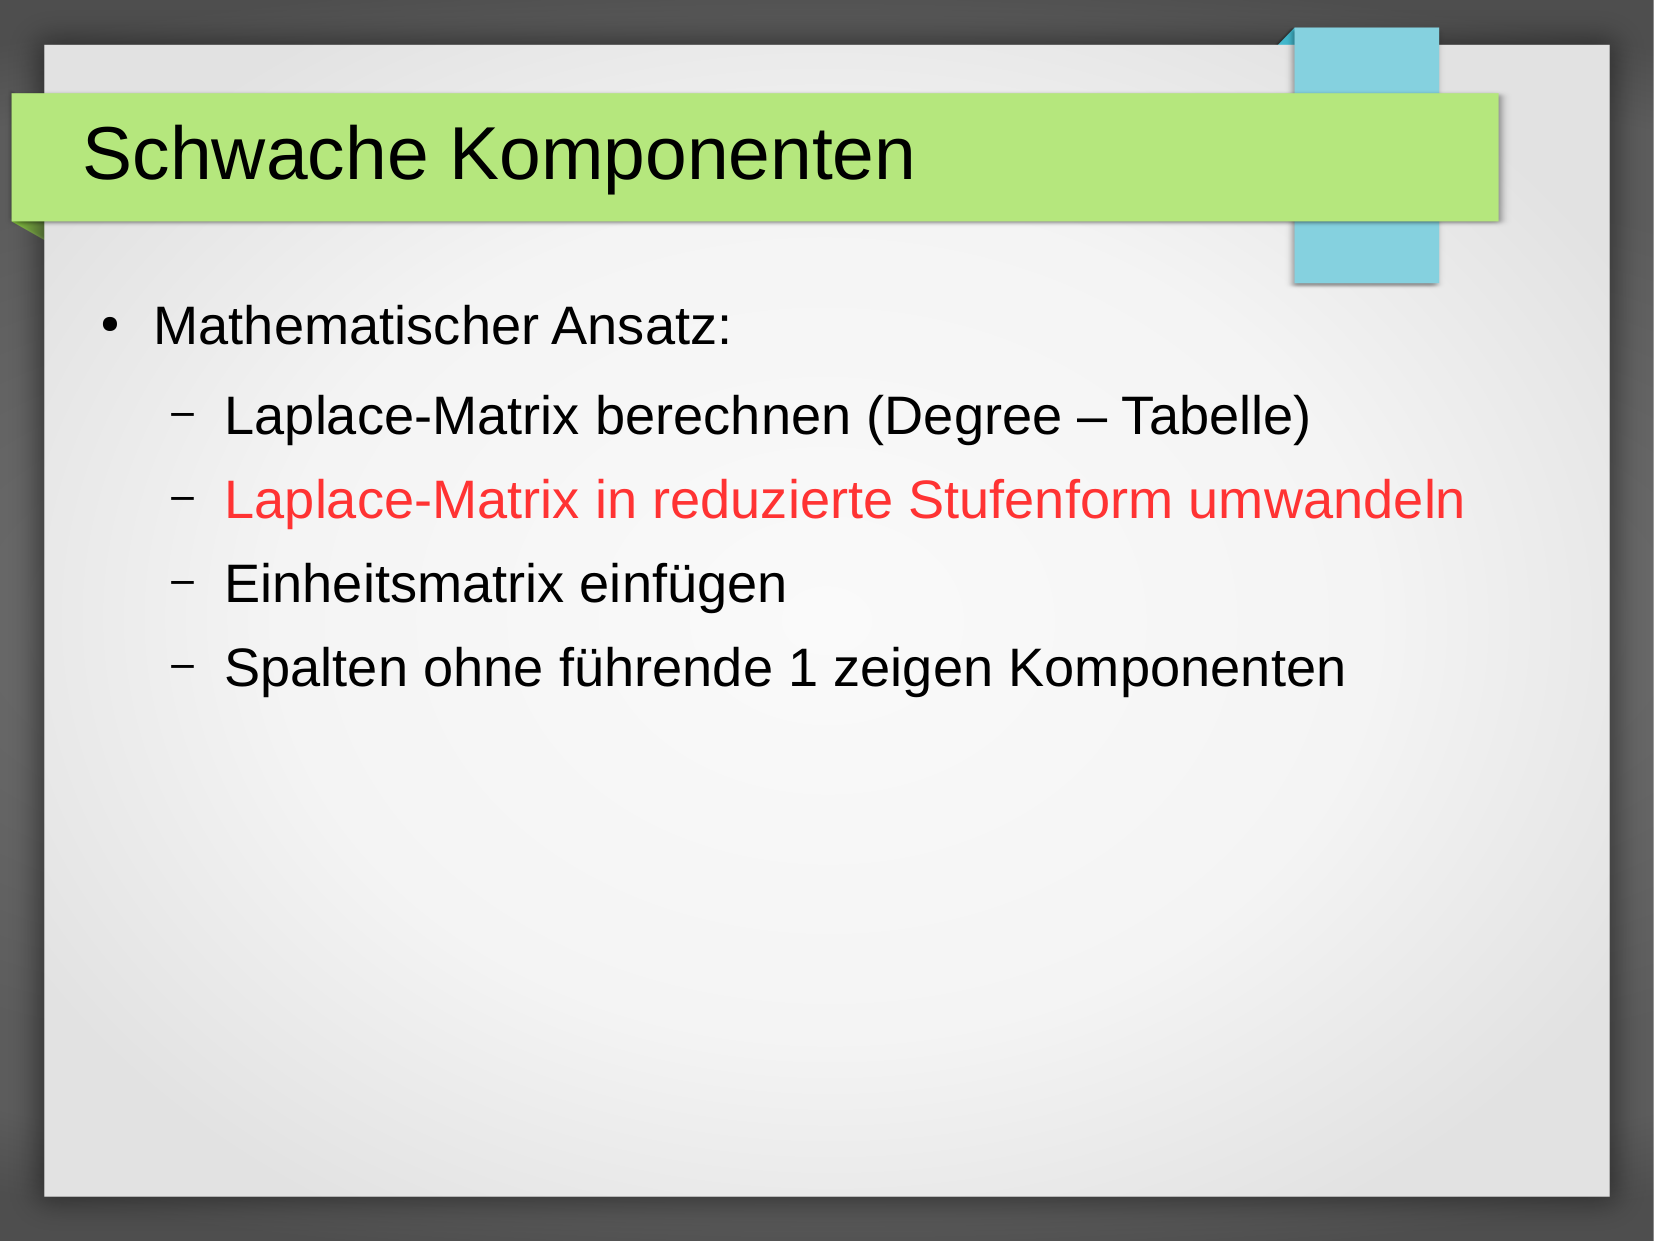

# Schwache Komponenten
Mathematischer Ansatz:
Laplace-Matrix berechnen (Degree – Tabelle)
Laplace-Matrix in reduzierte Stufenform umwandeln
Einheitsmatrix einfügen
Spalten ohne führende 1 zeigen Komponenten